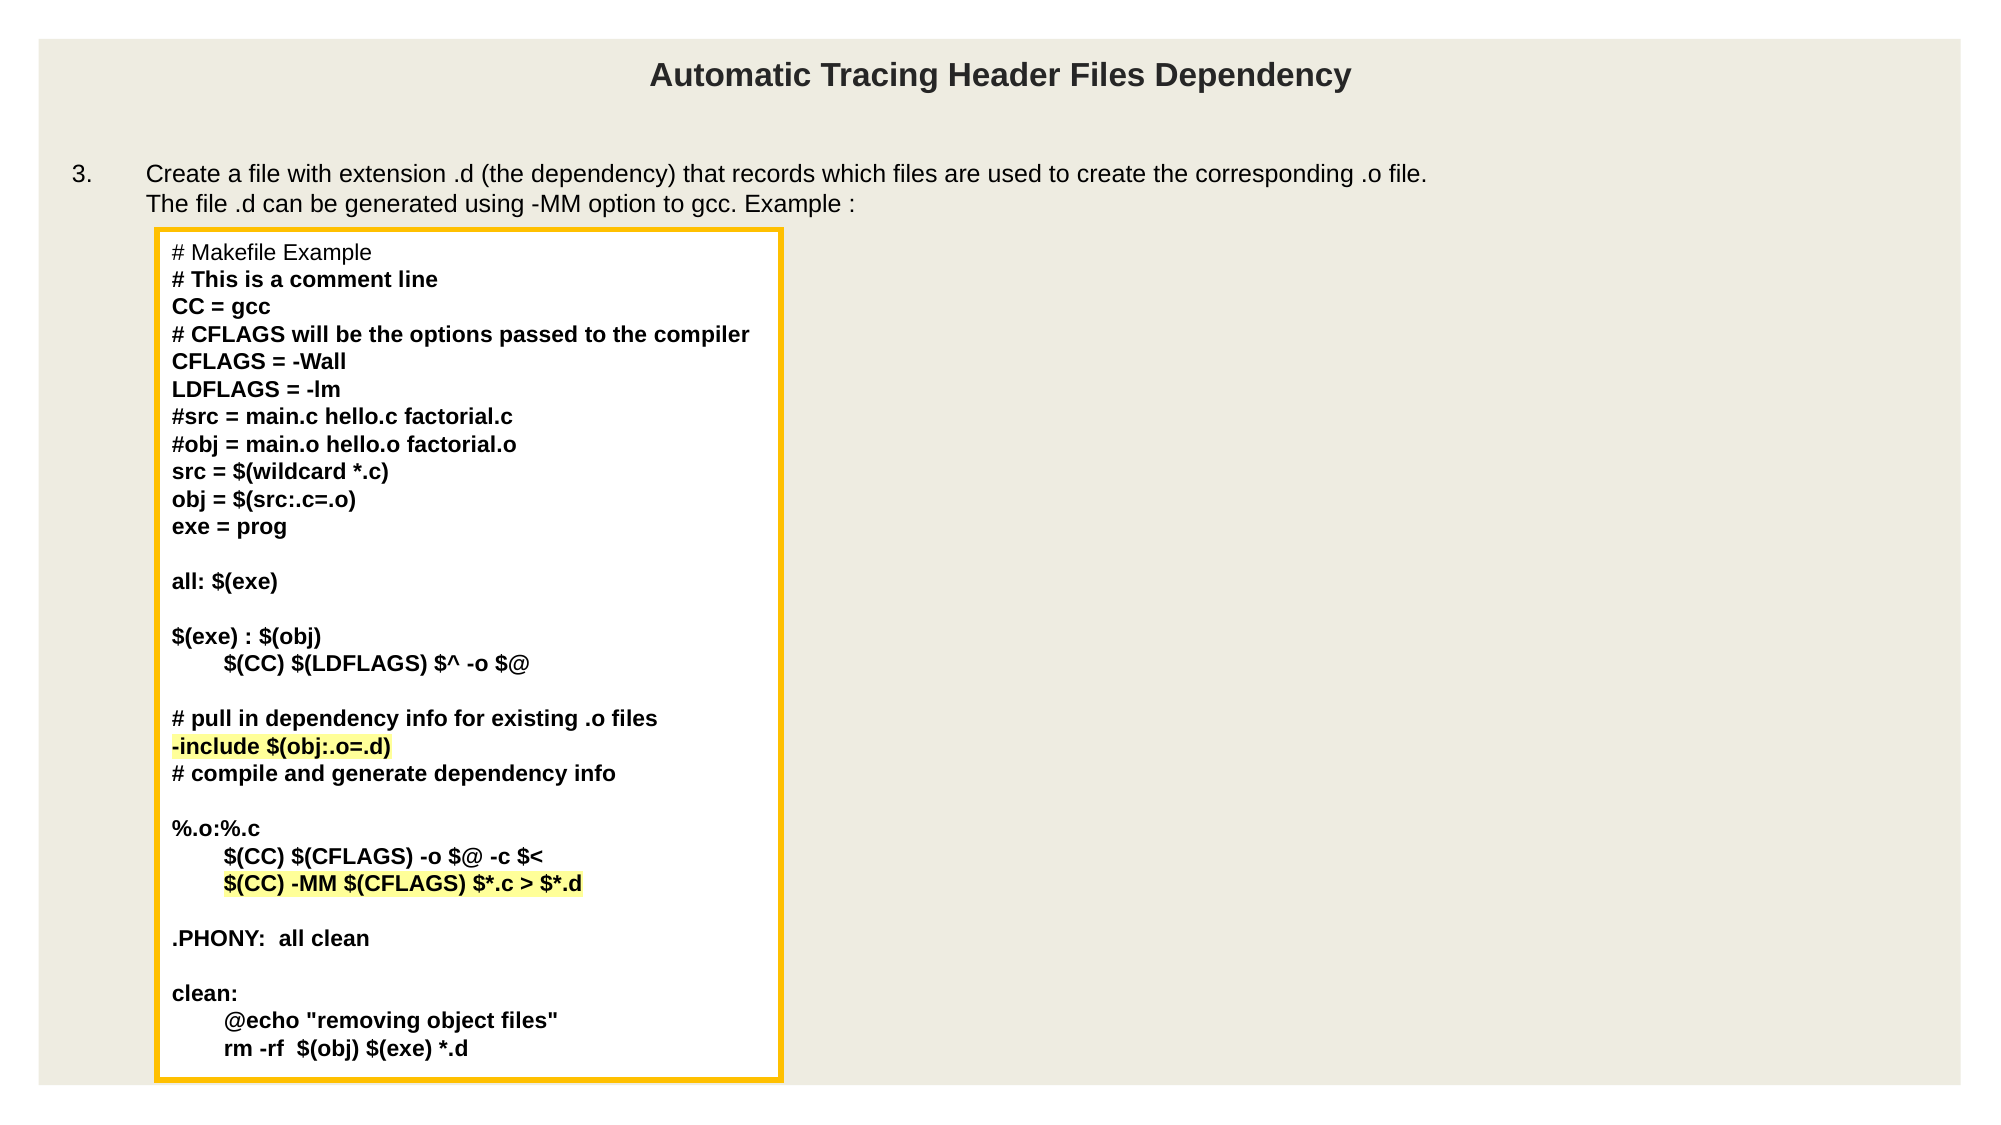

Automatic Tracing Header Files Dependency
3.	Create a file with extension .d (the dependency) that records which files are used to create the corresponding .o file.
 	The file .d can be generated using -MM option to gcc. Example :
# Makefile Example
# This is a comment line
CC = gcc
# CFLAGS will be the options passed to the compiler
CFLAGS = -Wall
LDFLAGS = -lm
#src = main.c hello.c factorial.c
#obj = main.o hello.o factorial.o
src = $(wildcard *.c)
obj = $(src:.c=.o)
exe = prog
all: $(exe)
$(exe) : $(obj)
 $(CC) $(LDFLAGS) $^ -o $@
# pull in dependency info for existing .o files
-include $(obj:.o=.d)
# compile and generate dependency info
%.o:%.c
 $(CC) $(CFLAGS) -o $@ -c $<
 $(CC) -MM $(CFLAGS) $*.c > $*.d
.PHONY: all clean
clean:
 @echo "removing object files"
 rm -rf $(obj) $(exe) *.d